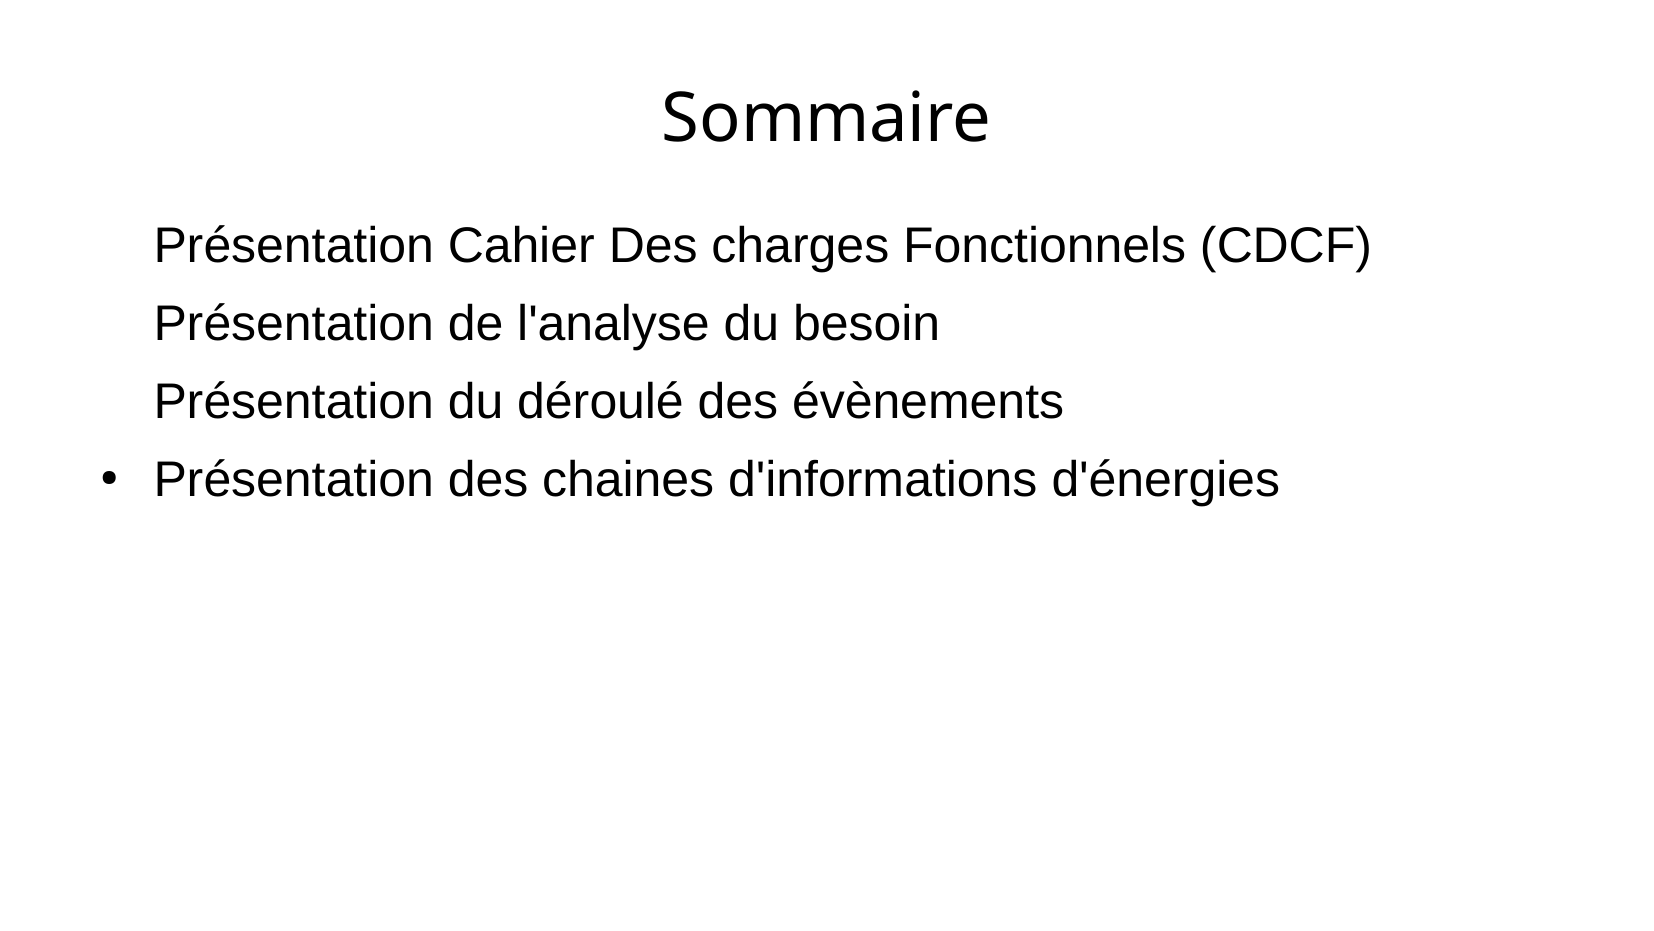

# Sommaire
Présentation Cahier Des charges Fonctionnels (CDCF)
Présentation de l'analyse du besoin
Présentation du déroulé des évènements
Présentation des chaines d'informations d'énergies